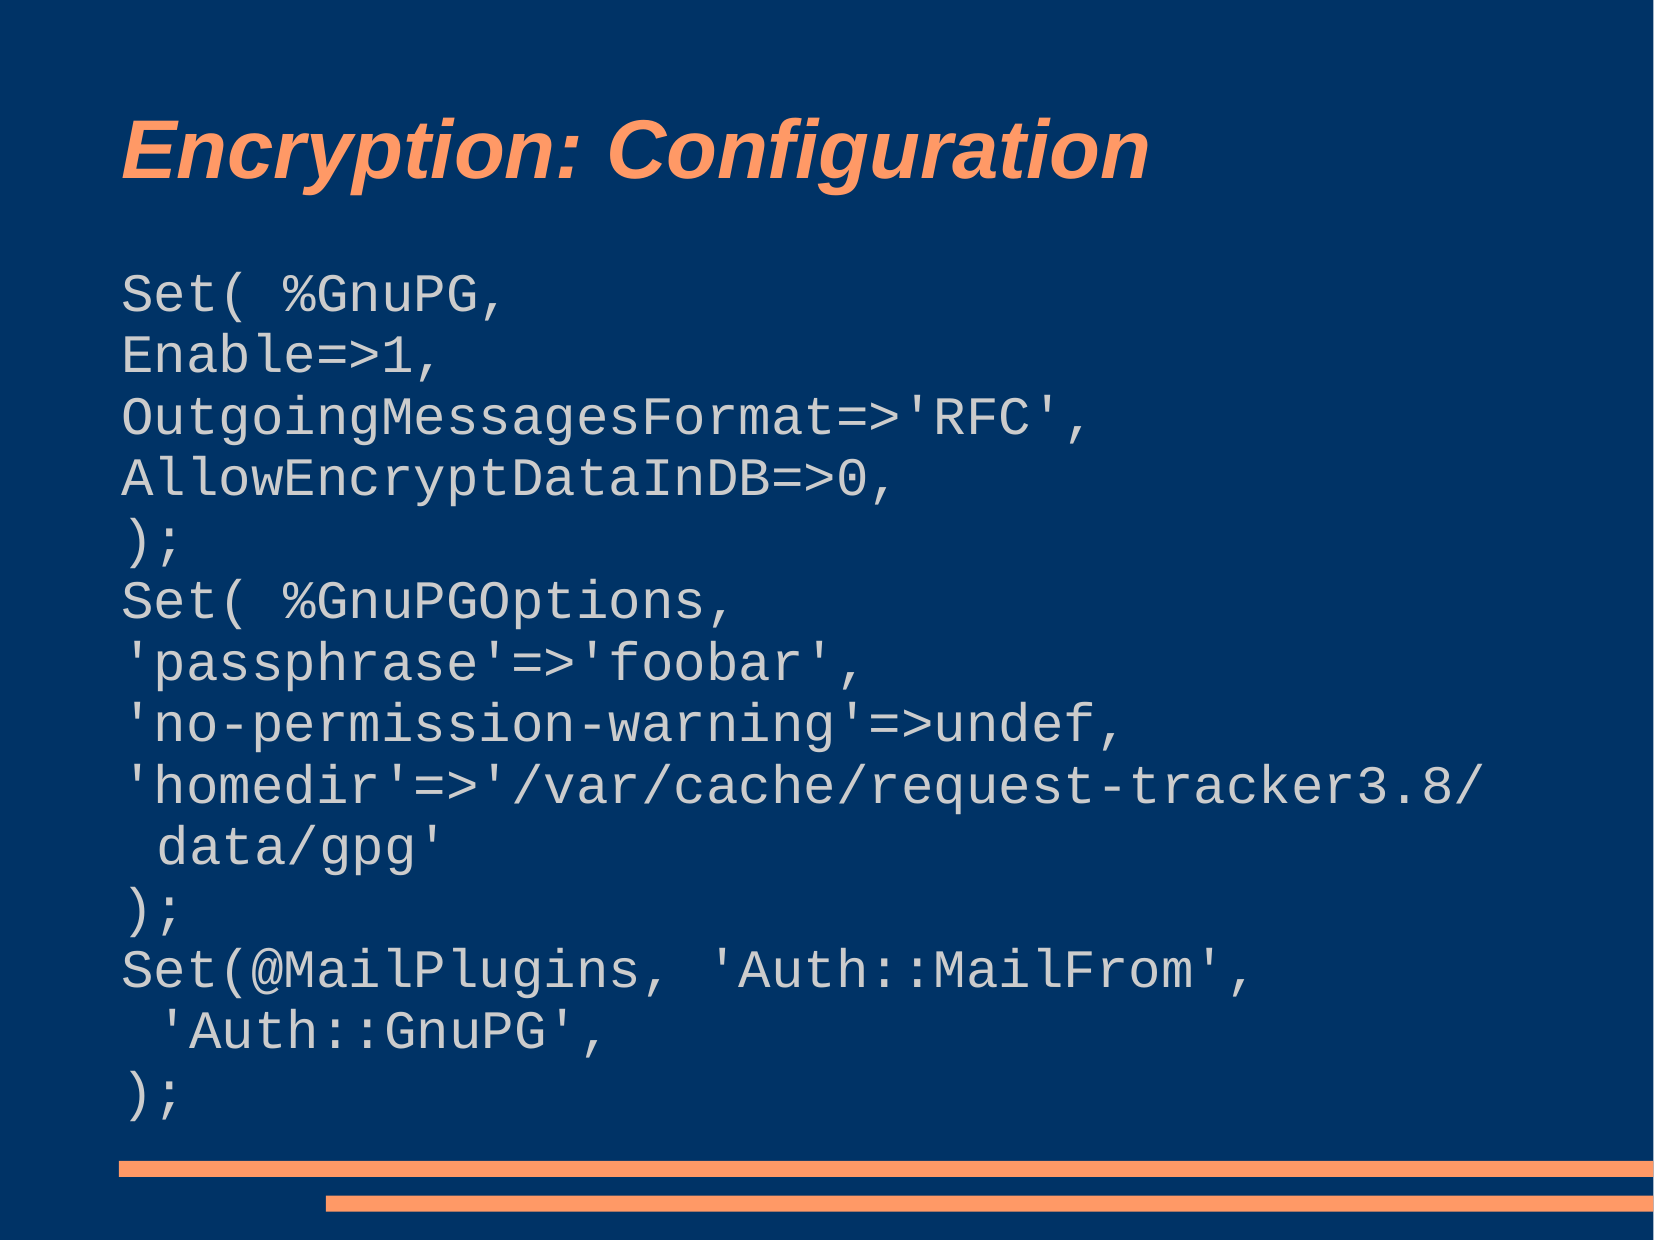

# Encryption: Configuration
Set( %GnuPG,
Enable=>1,
OutgoingMessagesFormat=>'RFC',
AllowEncryptDataInDB=>0,
);
Set( %GnuPGOptions,
'passphrase'=>'foobar',
'no-permission-warning'=>undef,
'homedir'=>'/var/cache/request-tracker3.8/data/gpg'
);
Set(@MailPlugins, 'Auth::MailFrom', 'Auth::GnuPG',
);